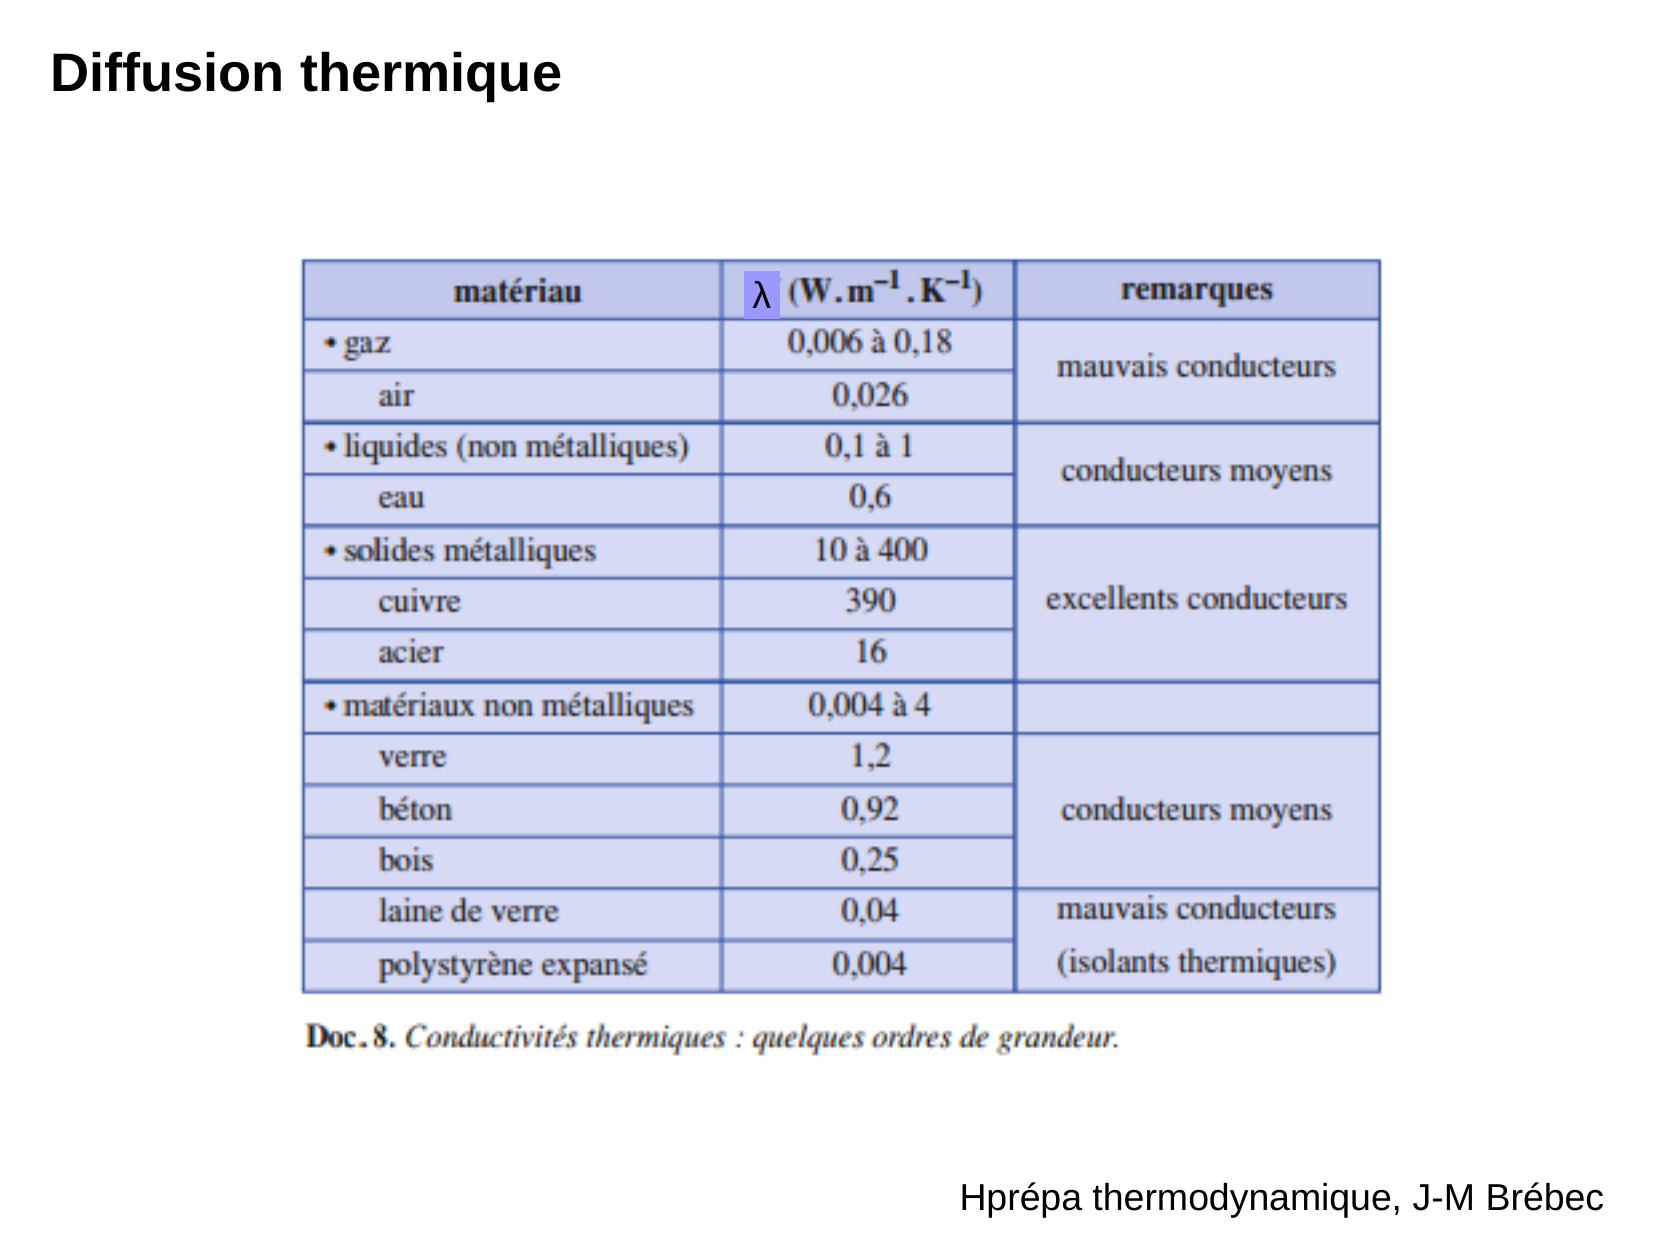

Diffusion thermique
λ
Hprépa thermodynamique, J-M Brébec